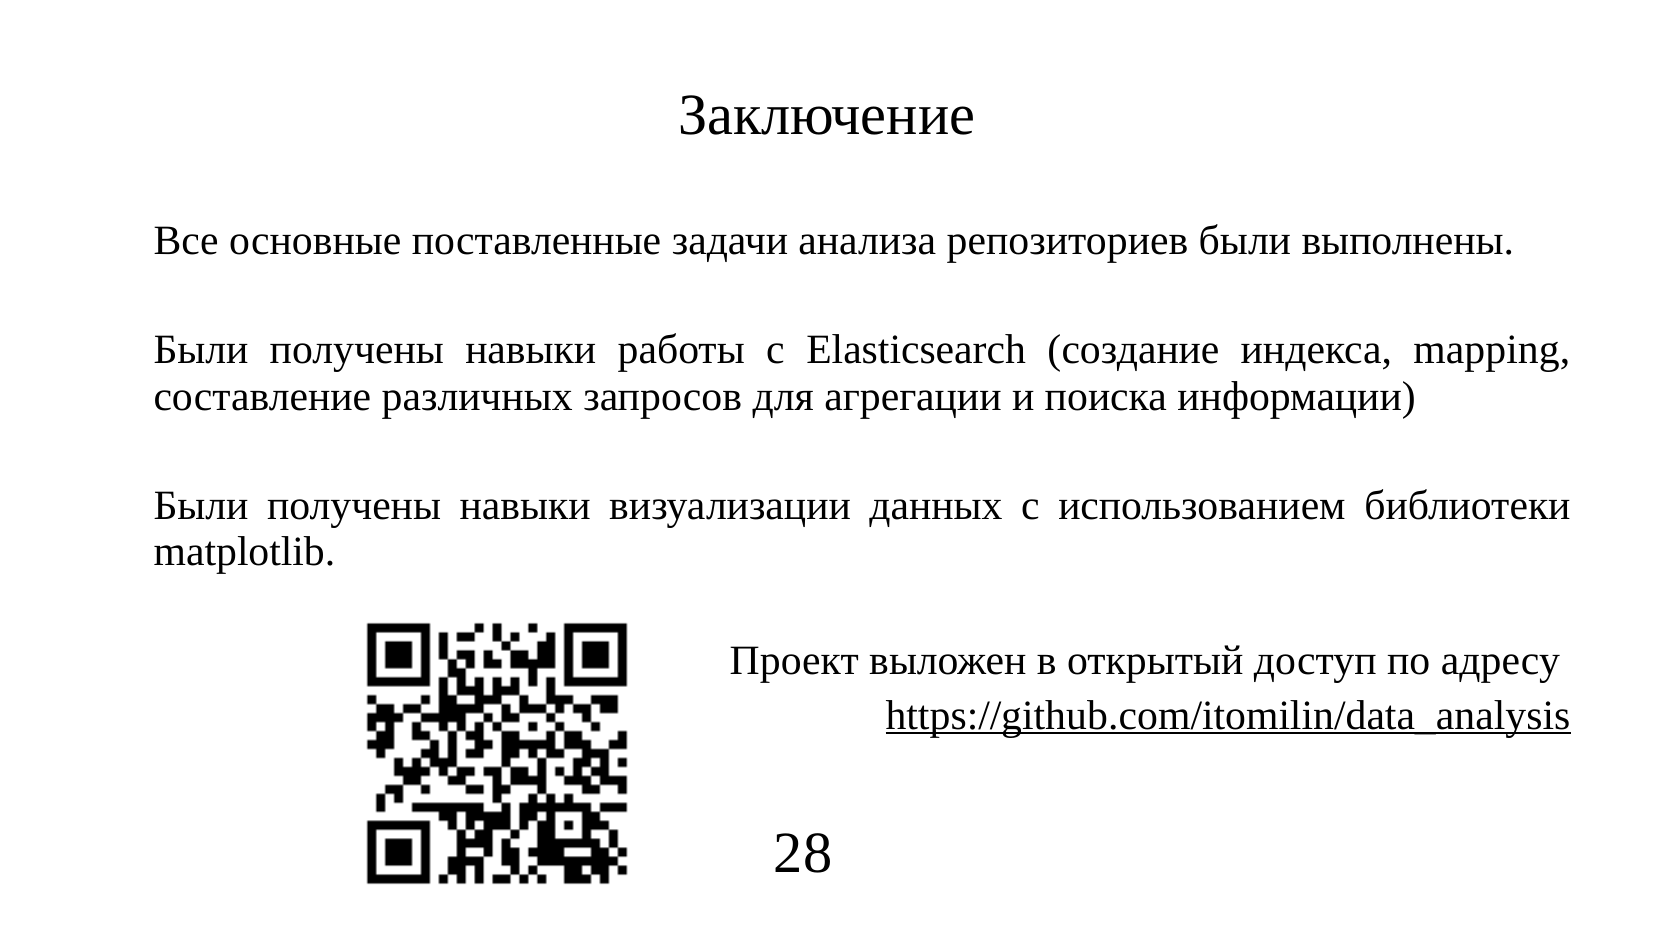

# Заключение
Все основные поставленные задачи анализа репозиториев были выполнены.
Были получены навыки работы с Elasticsearch (создание индекса, mapping, составление различных запросов для агрегации и поиска информации)
Были получены навыки визуализации данных с использованием библиотеки matplotlib.
Проект выложен в открытый доступ по адресу
https://github.com/itomilin/data_analysis